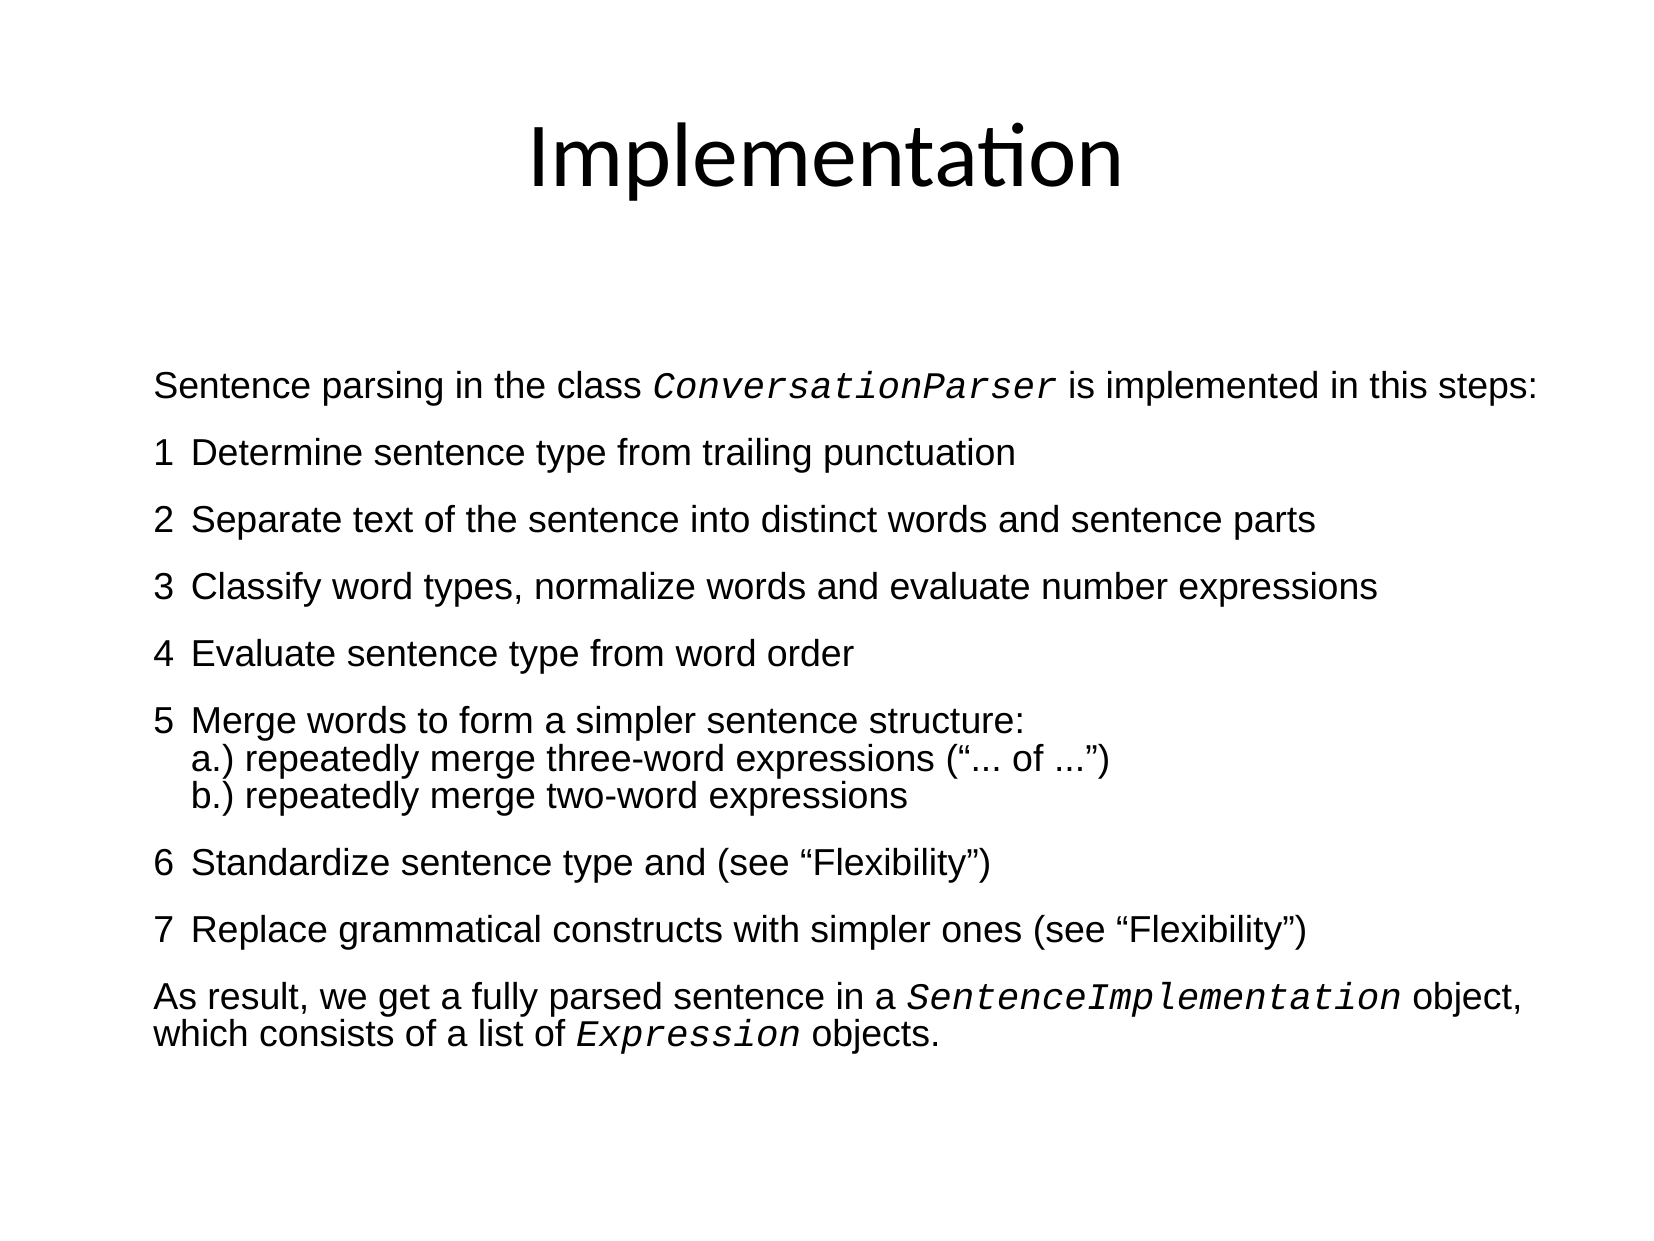

Implementation
Sentence parsing in the class ConversationParser is implemented in this steps:
Determine sentence type from trailing punctuation
Separate text of the sentence into distinct words and sentence parts
Classify word types, normalize words and evaluate number expressions
Evaluate sentence type from word order
Merge words to form a simpler sentence structure:
a.) repeatedly merge three-word expressions (“... of ...”)
b.) repeatedly merge two-word expressions
Standardize sentence type and (see “Flexibility”)
Replace grammatical constructs with simpler ones (see “Flexibility”)
As result, we get a fully parsed sentence in a SentenceImplementation object, which consists of a list of Expression objects.